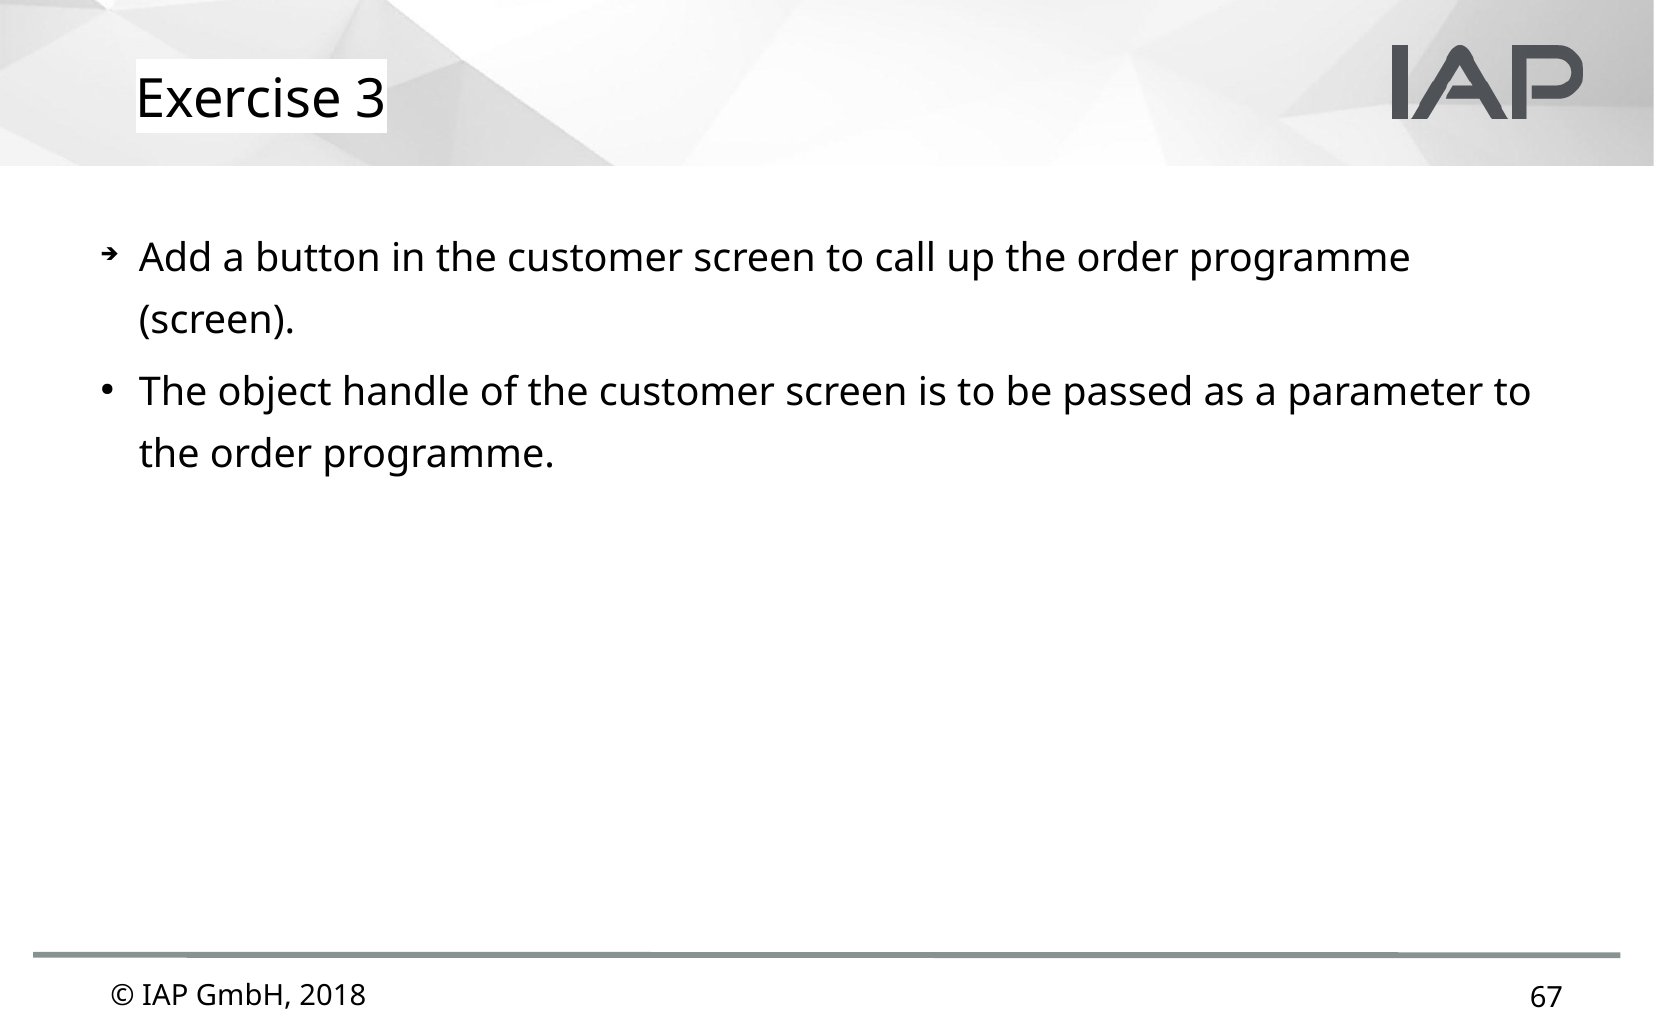

# Exercise 3
Add a button in the customer screen to call up the order programme (screen).
The object handle of the customer screen is to be passed as a parameter to the order programme.
© IAP GmbH, 2018
67